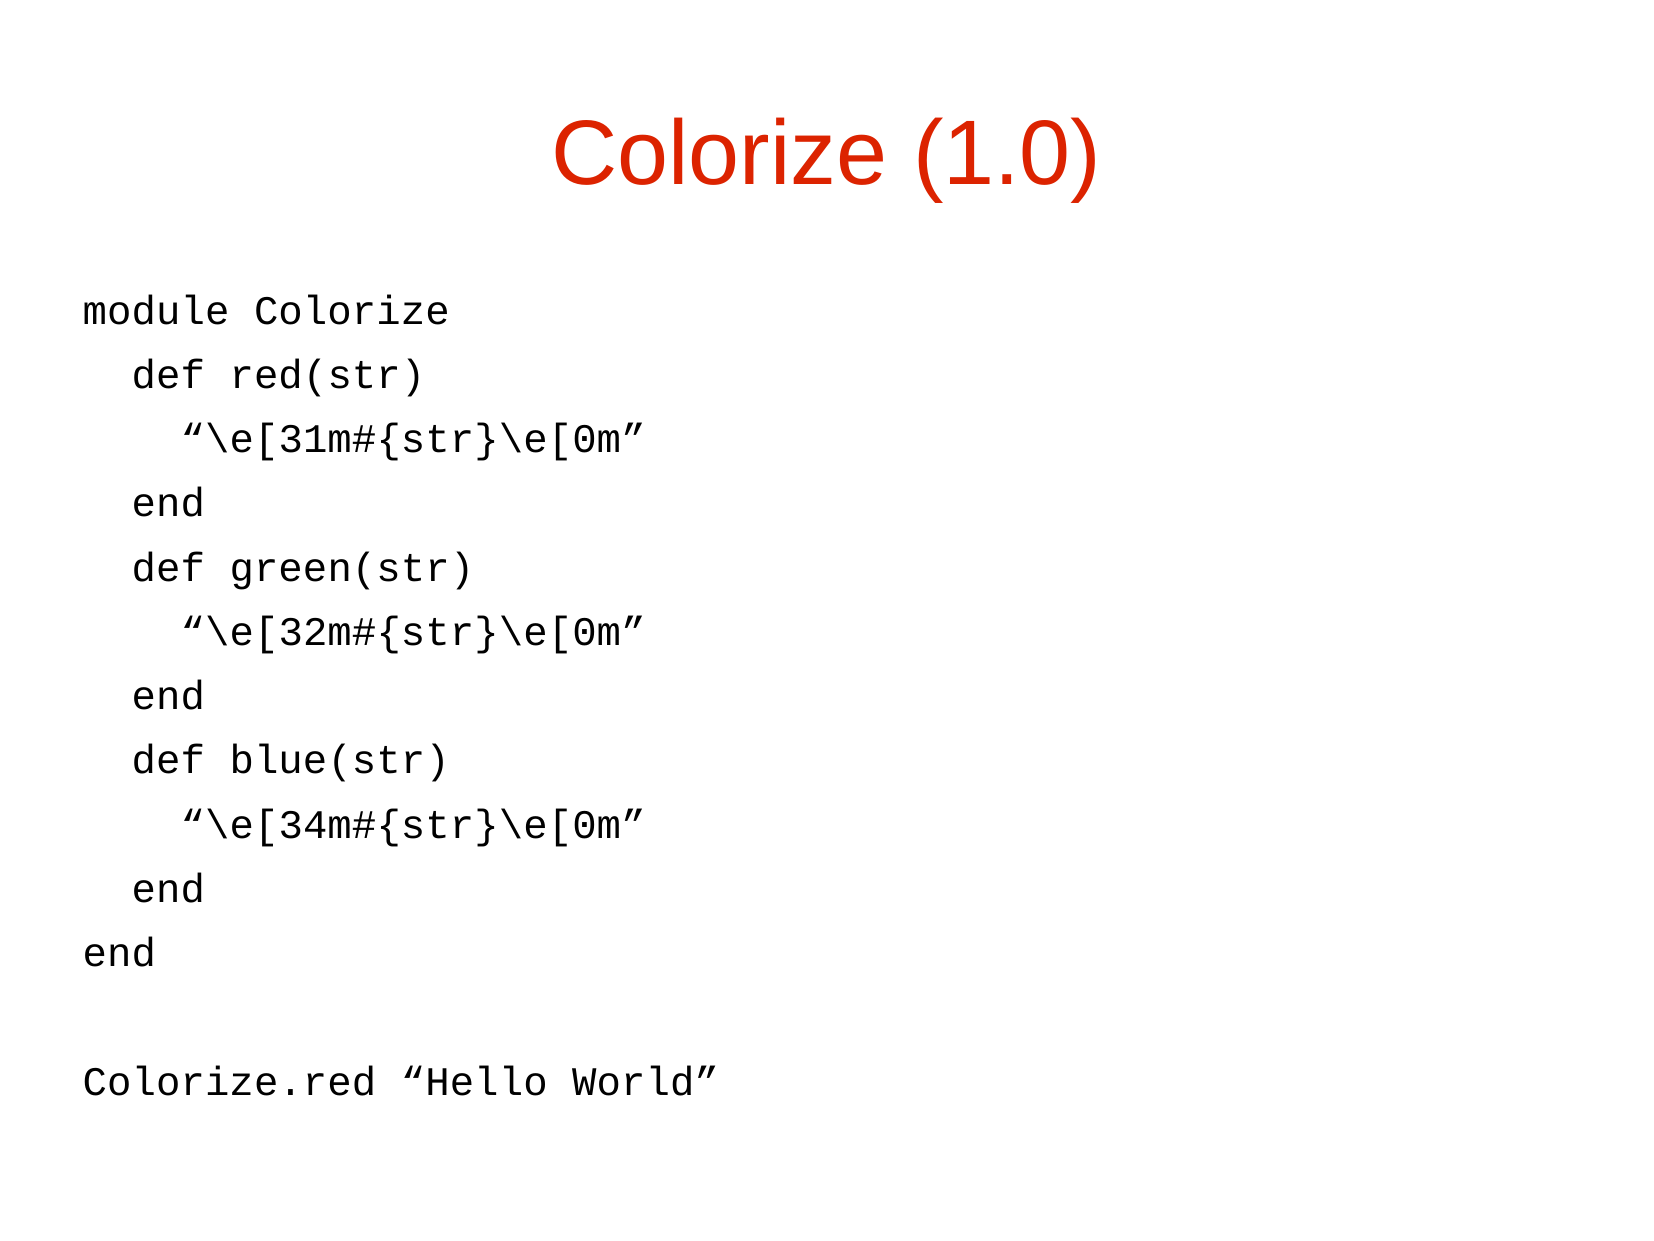

# Colorize (1.0)
module Colorize
 def red(str)
 “\e[31m#{str}\e[0m”
 end
 def green(str)
 “\e[32m#{str}\e[0m”
 end
 def blue(str)
 “\e[34m#{str}\e[0m”
 end
end
Colorize.red “Hello World”